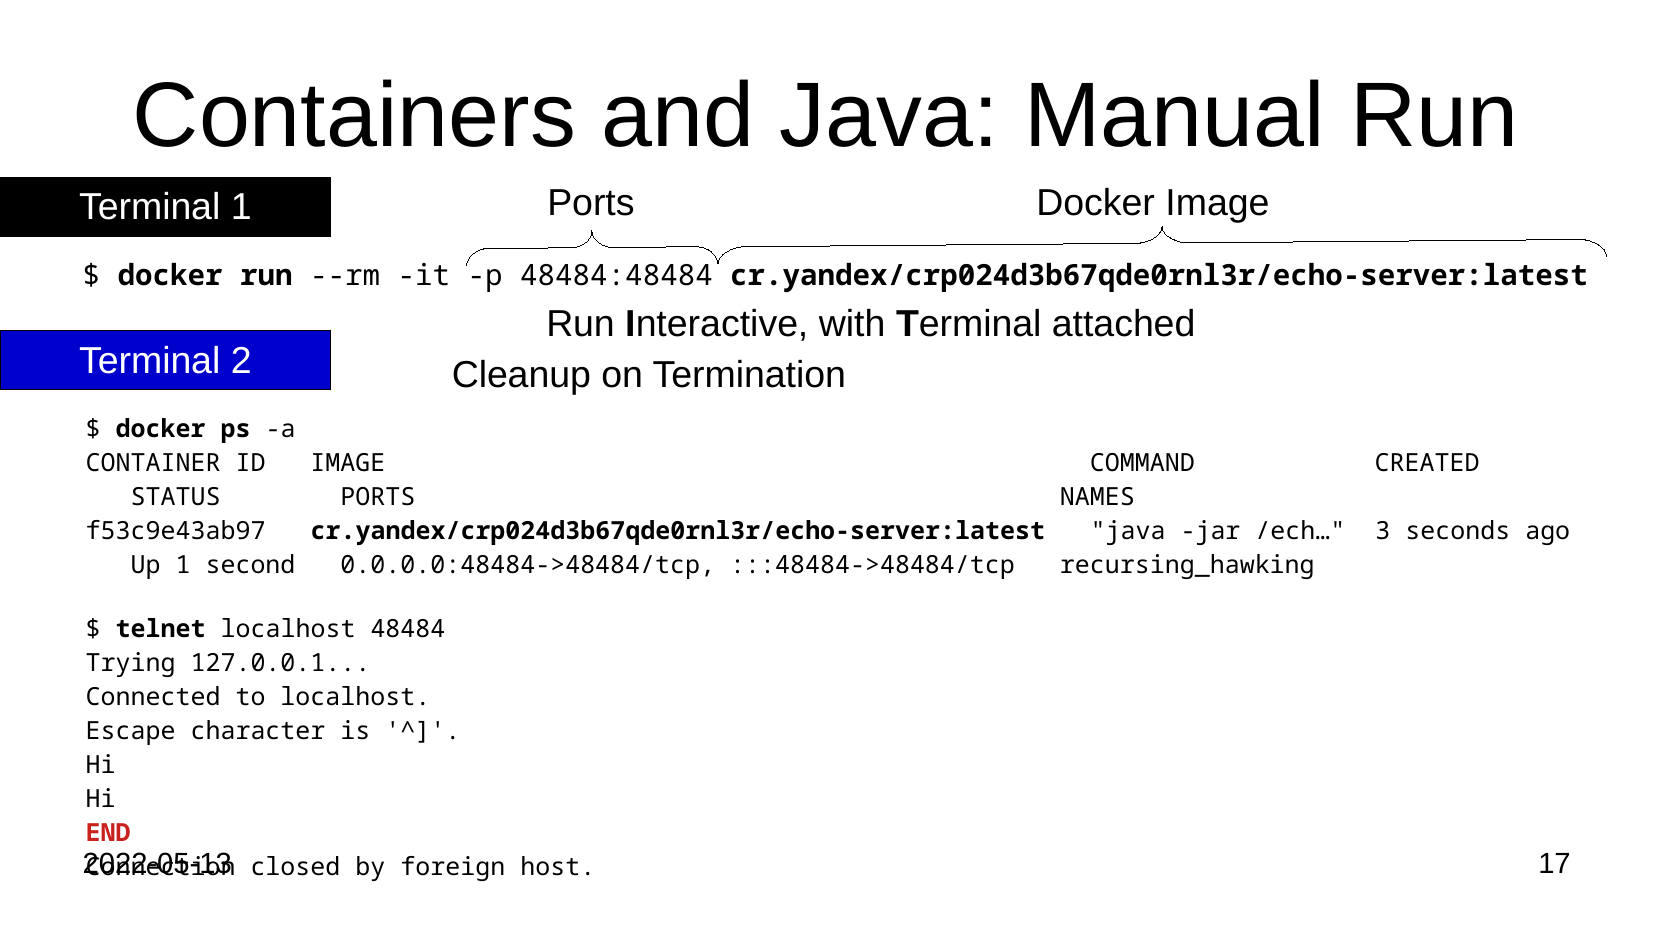

# Containers and Java: Manual Run
Ports
Docker Image
Terminal 1
$ docker run --rm -it -p 48484:48484 cr.yandex/crp024d3b67qde0rnl3r/echo-server:latest
Run Interactive, with Terminal attached
Terminal 2
Cleanup on Termination
$ docker ps -a
CONTAINER ID IMAGE COMMAND CREATED STATUS PORTS NAMES
f53c9e43ab97 cr.yandex/crp024d3b67qde0rnl3r/echo-server:latest "java -jar /ech…" 3 seconds ago
 Up 1 second 0.0.0.0:48484->48484/tcp, :::48484->48484/tcp recursing_hawking
$ telnet localhost 48484
Trying 127.0.0.1...
Connected to localhost.
Escape character is '^]'.
Hi
Hi
END
Connection closed by foreign host.
2022-05-13
17